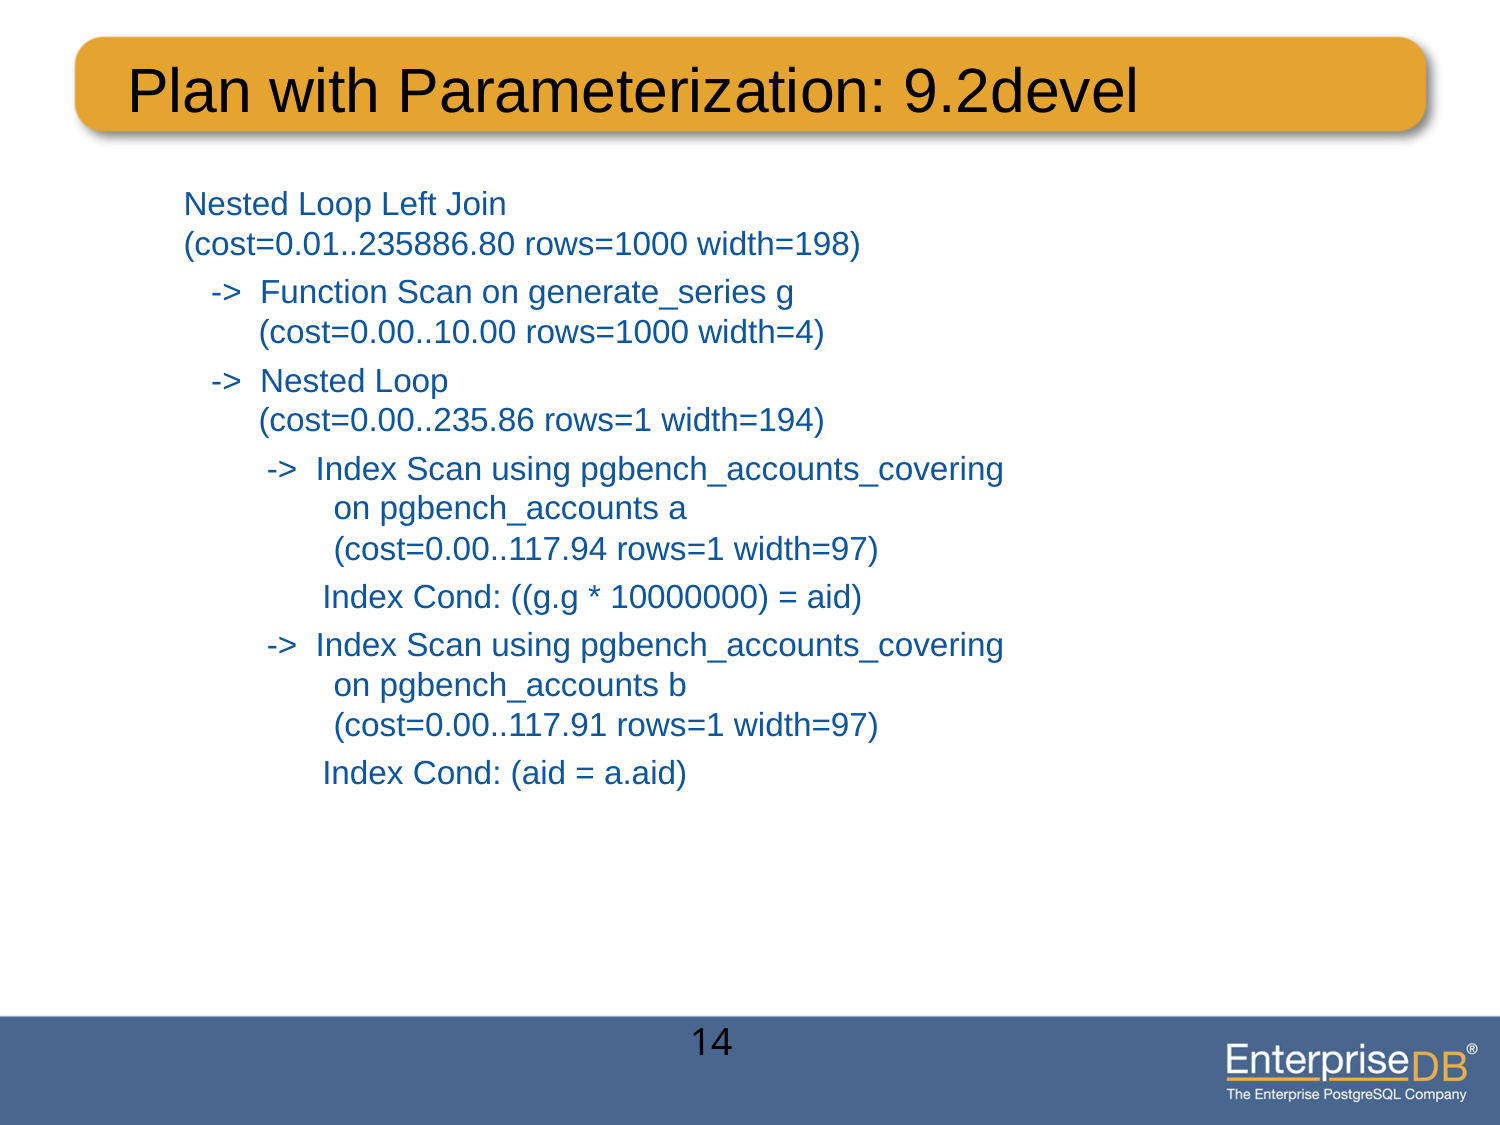

# Plan with Parameterization: 9.2devel
Nested Loop Left Join
(cost=0.01..235886.80 rows=1000 width=198)
 -> Function Scan on generate_series g
	(cost=0.00..10.00 rows=1000 width=4)
 -> Nested Loop
	(cost=0.00..235.86 rows=1 width=194)
 -> Index Scan using pgbench_accounts_covering
		on pgbench_accounts a
		(cost=0.00..117.94 rows=1 width=97)
 Index Cond: ((g.g * 10000000) = aid)
 -> Index Scan using pgbench_accounts_covering
		on pgbench_accounts b
		(cost=0.00..117.91 rows=1 width=97)
 Index Cond: (aid = a.aid)